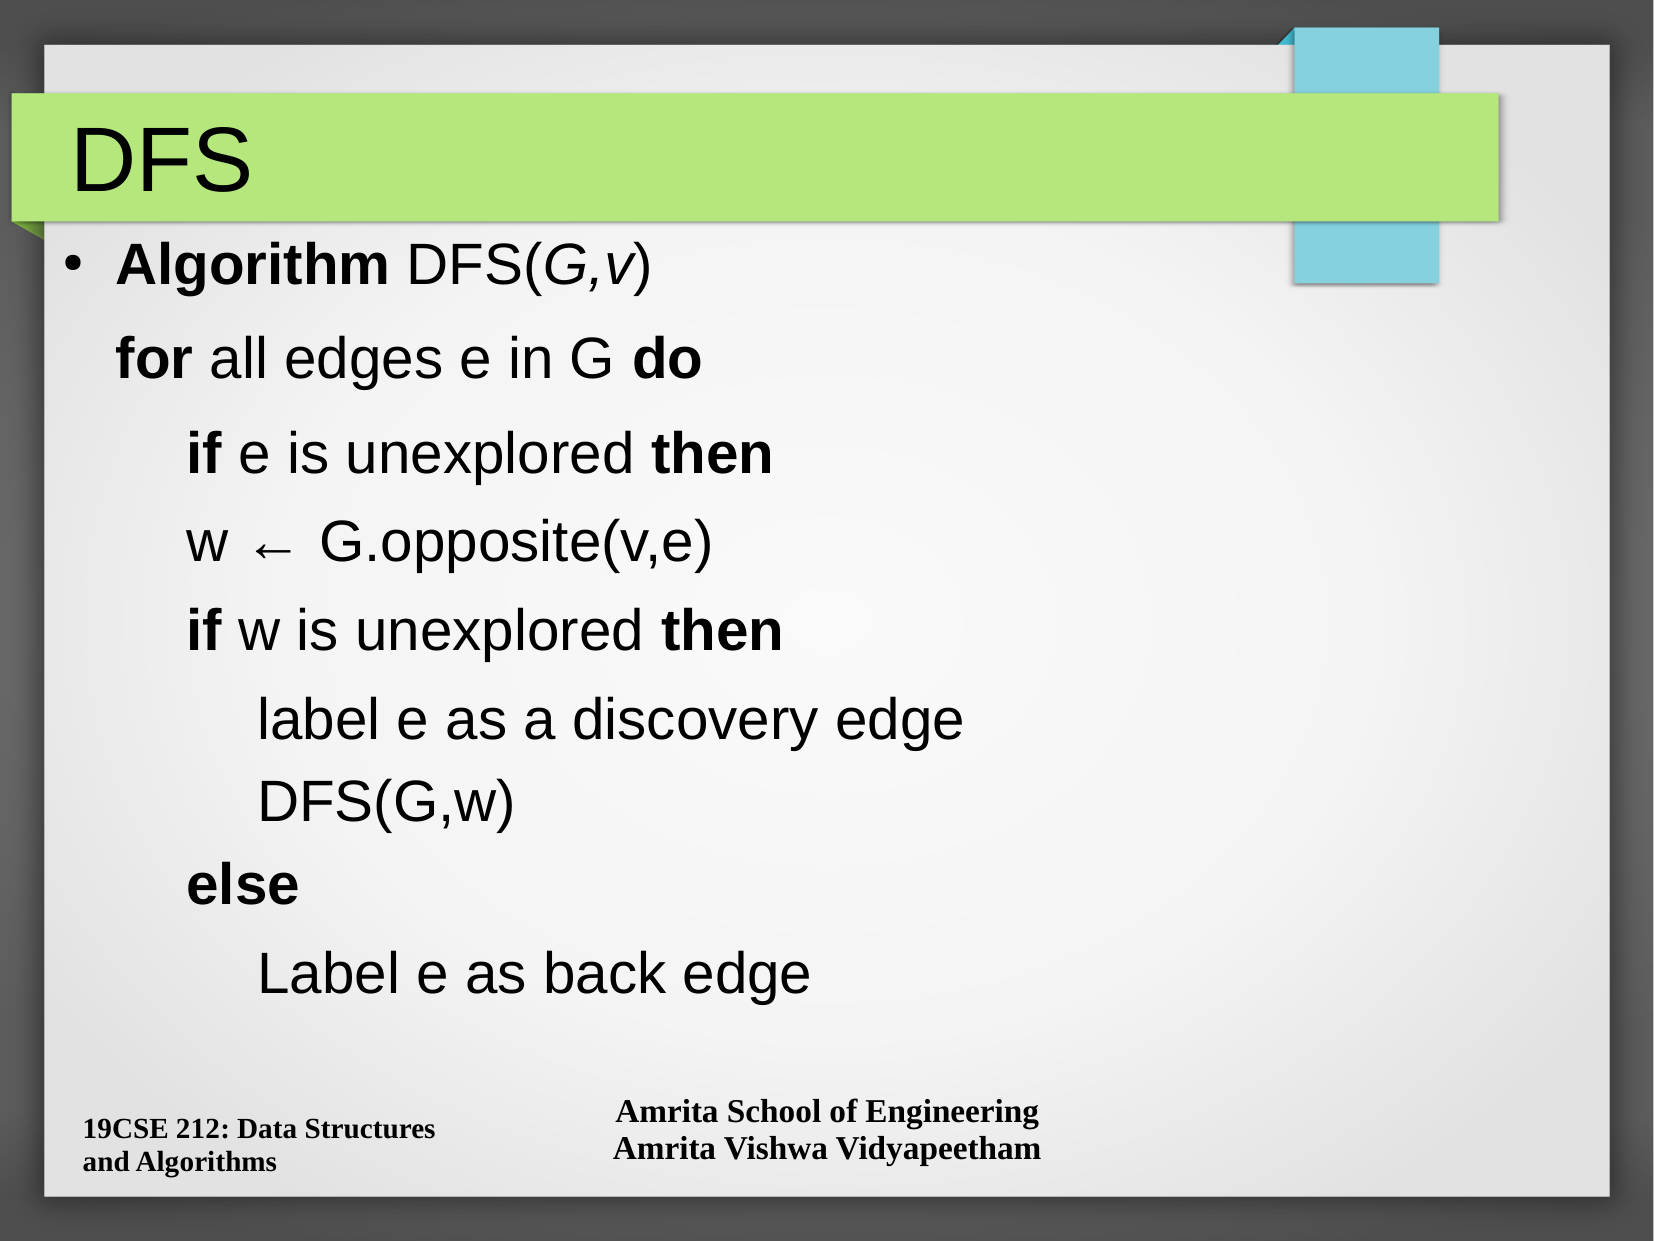

# DFS
Algorithm DFS(G,v)
for all edges e in G do
if e is unexplored then
w ← G.opposite(v,e)
if w is unexplored then
label e as a discovery edge
DFS(G,w)
else
Label e as back edge